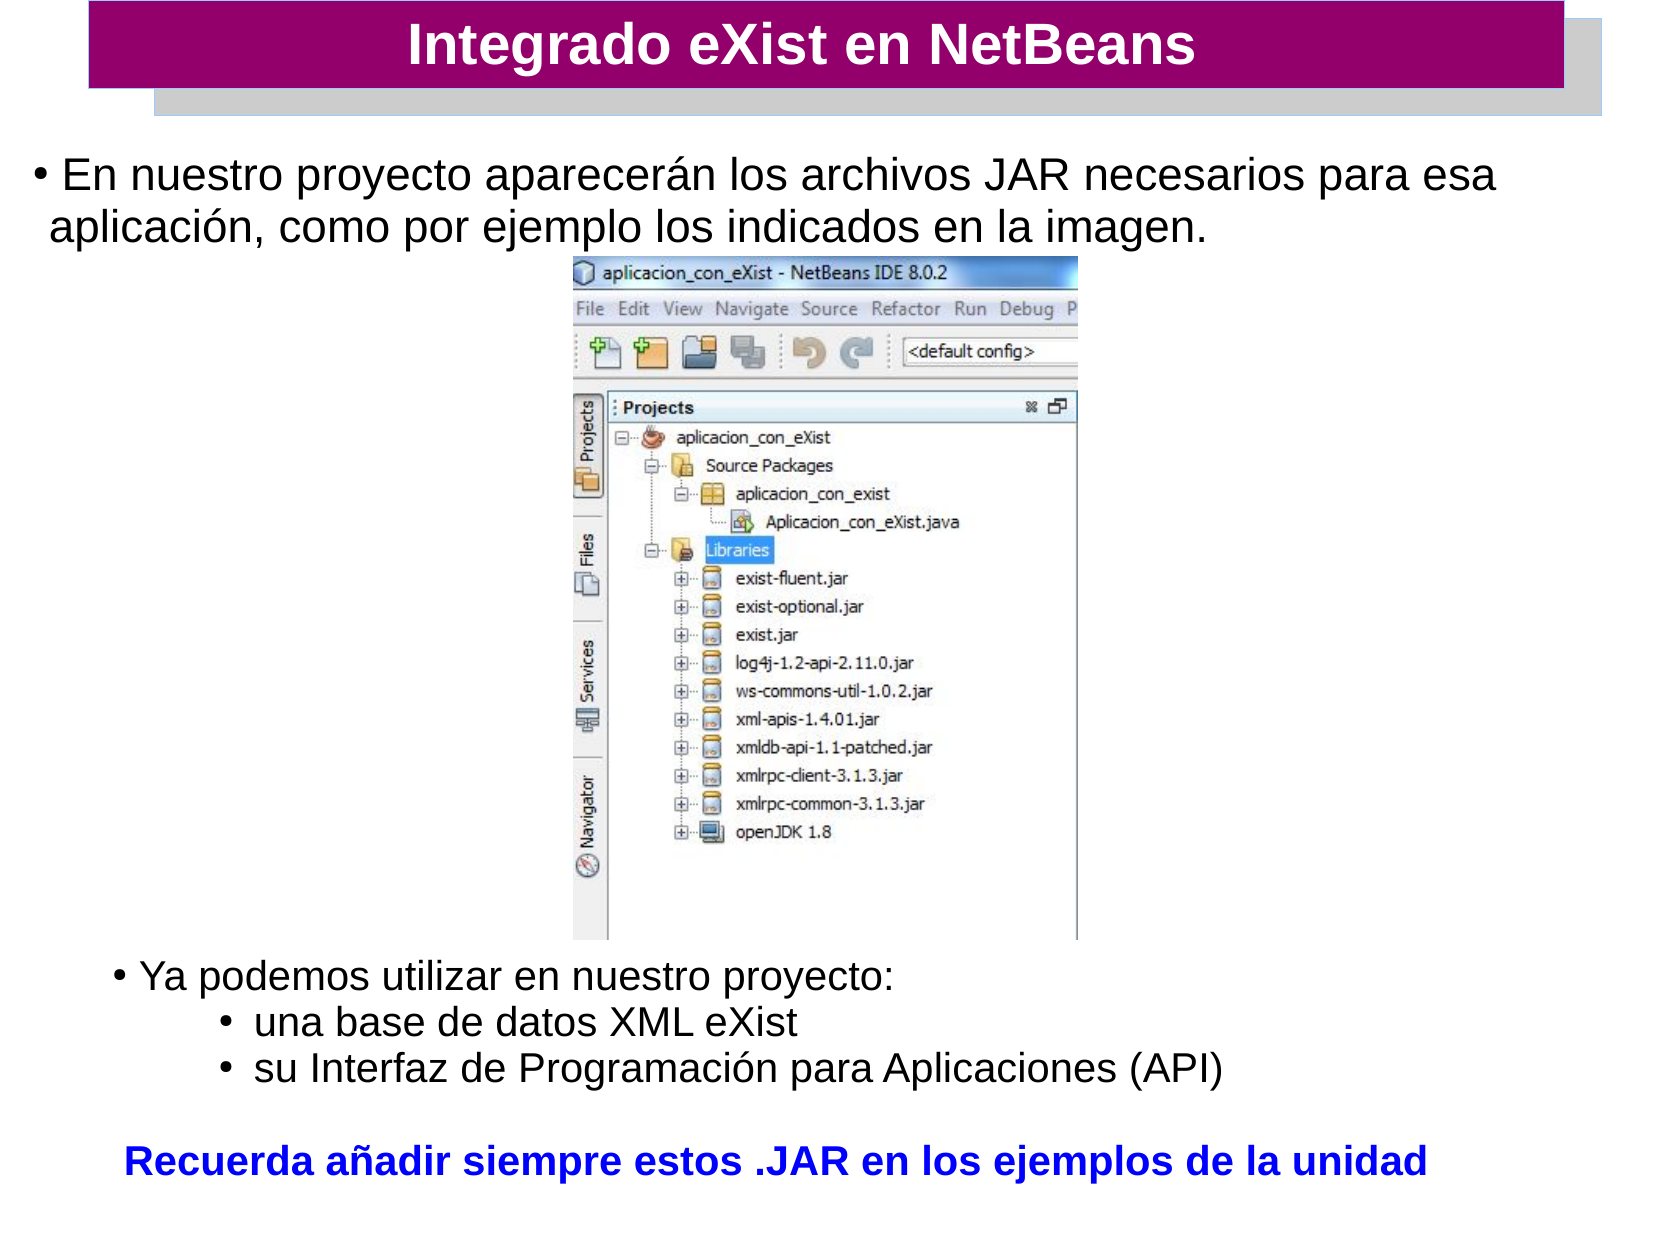

Integrado eXist en NetBeans
 En nuestro proyecto aparecerán los archivos JAR necesarios para esa
aplicación, como por ejemplo los indicados en la imagen.
 Ya podemos utilizar en nuestro proyecto:
una base de datos XML eXist
su Interfaz de Programación para Aplicaciones (API)
 Recuerda añadir siempre estos .JAR en los ejemplos de la unidad